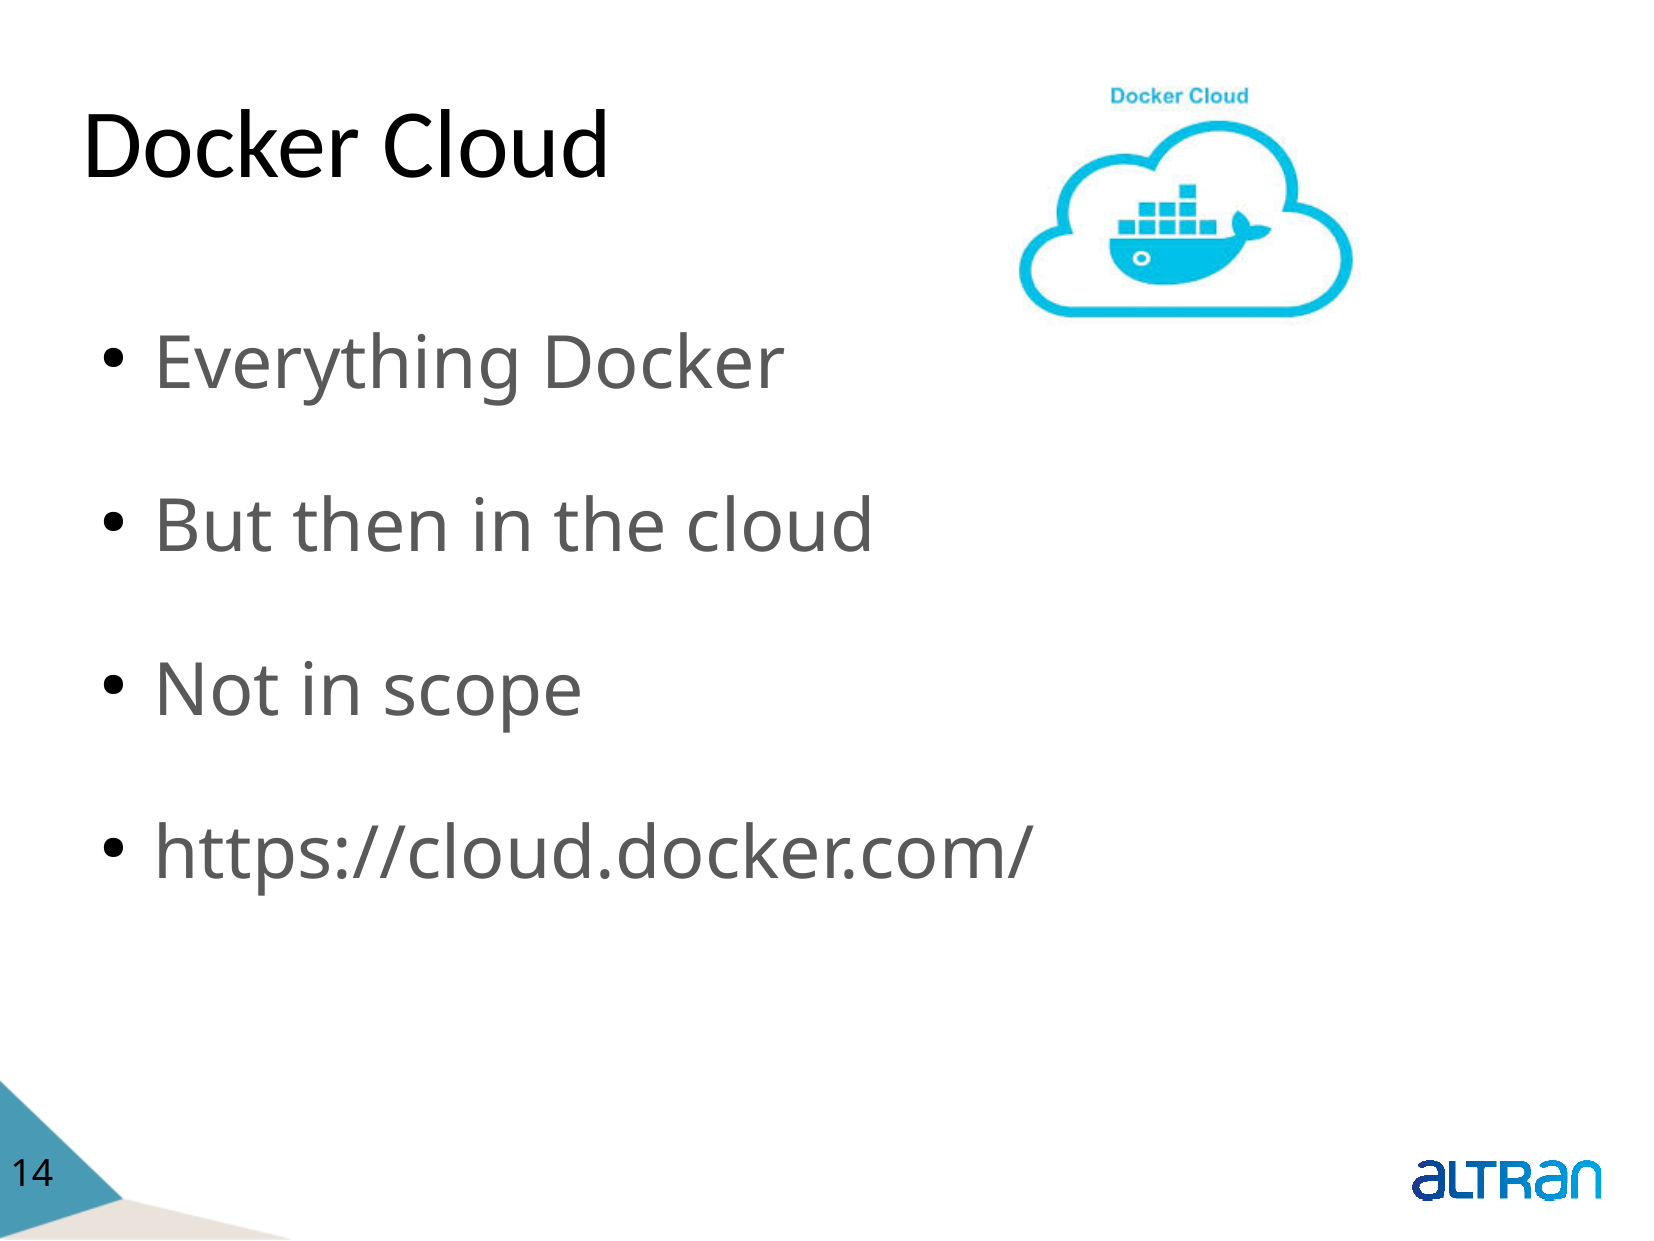

# Docker Cloud
Everything Docker
But then in the cloud
Not in scope
https://cloud.docker.com/
14